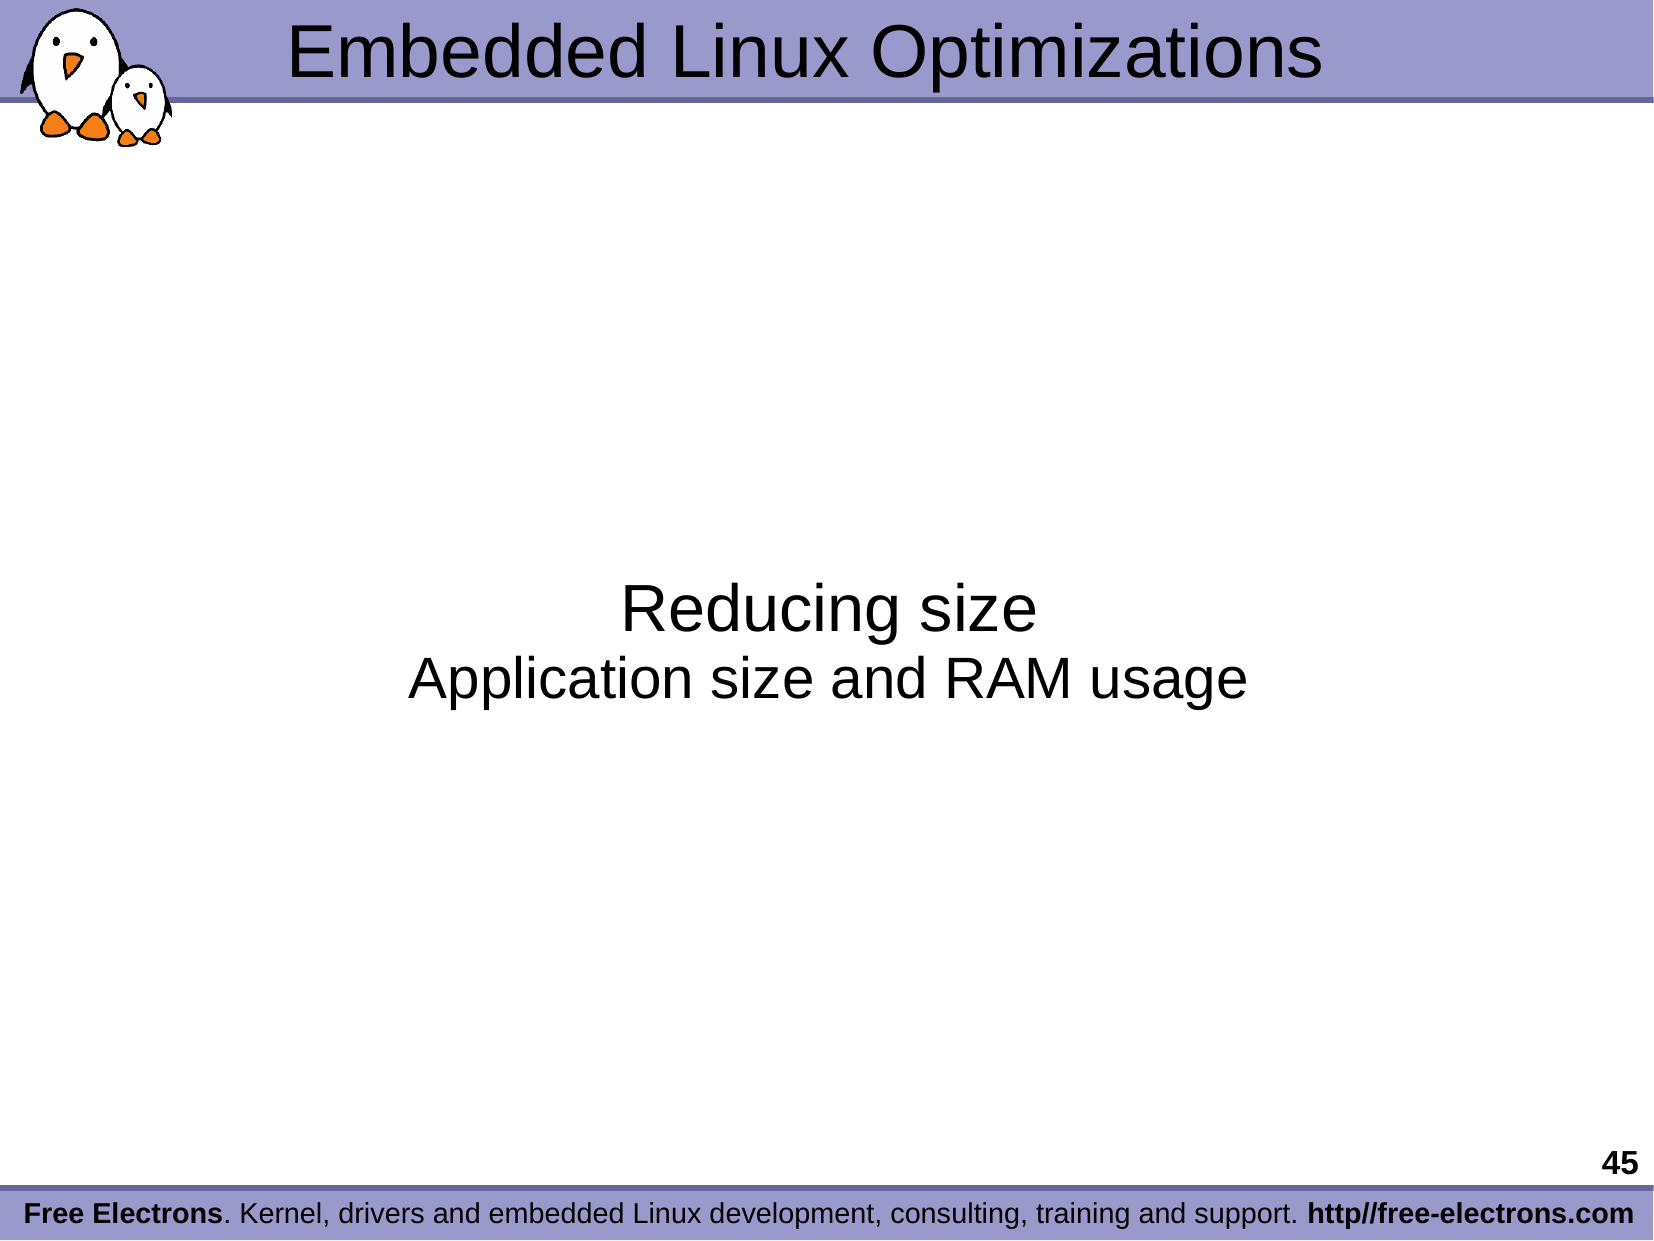

# Embedded Linux Optimizations
Reducing size
Application size and RAM usage